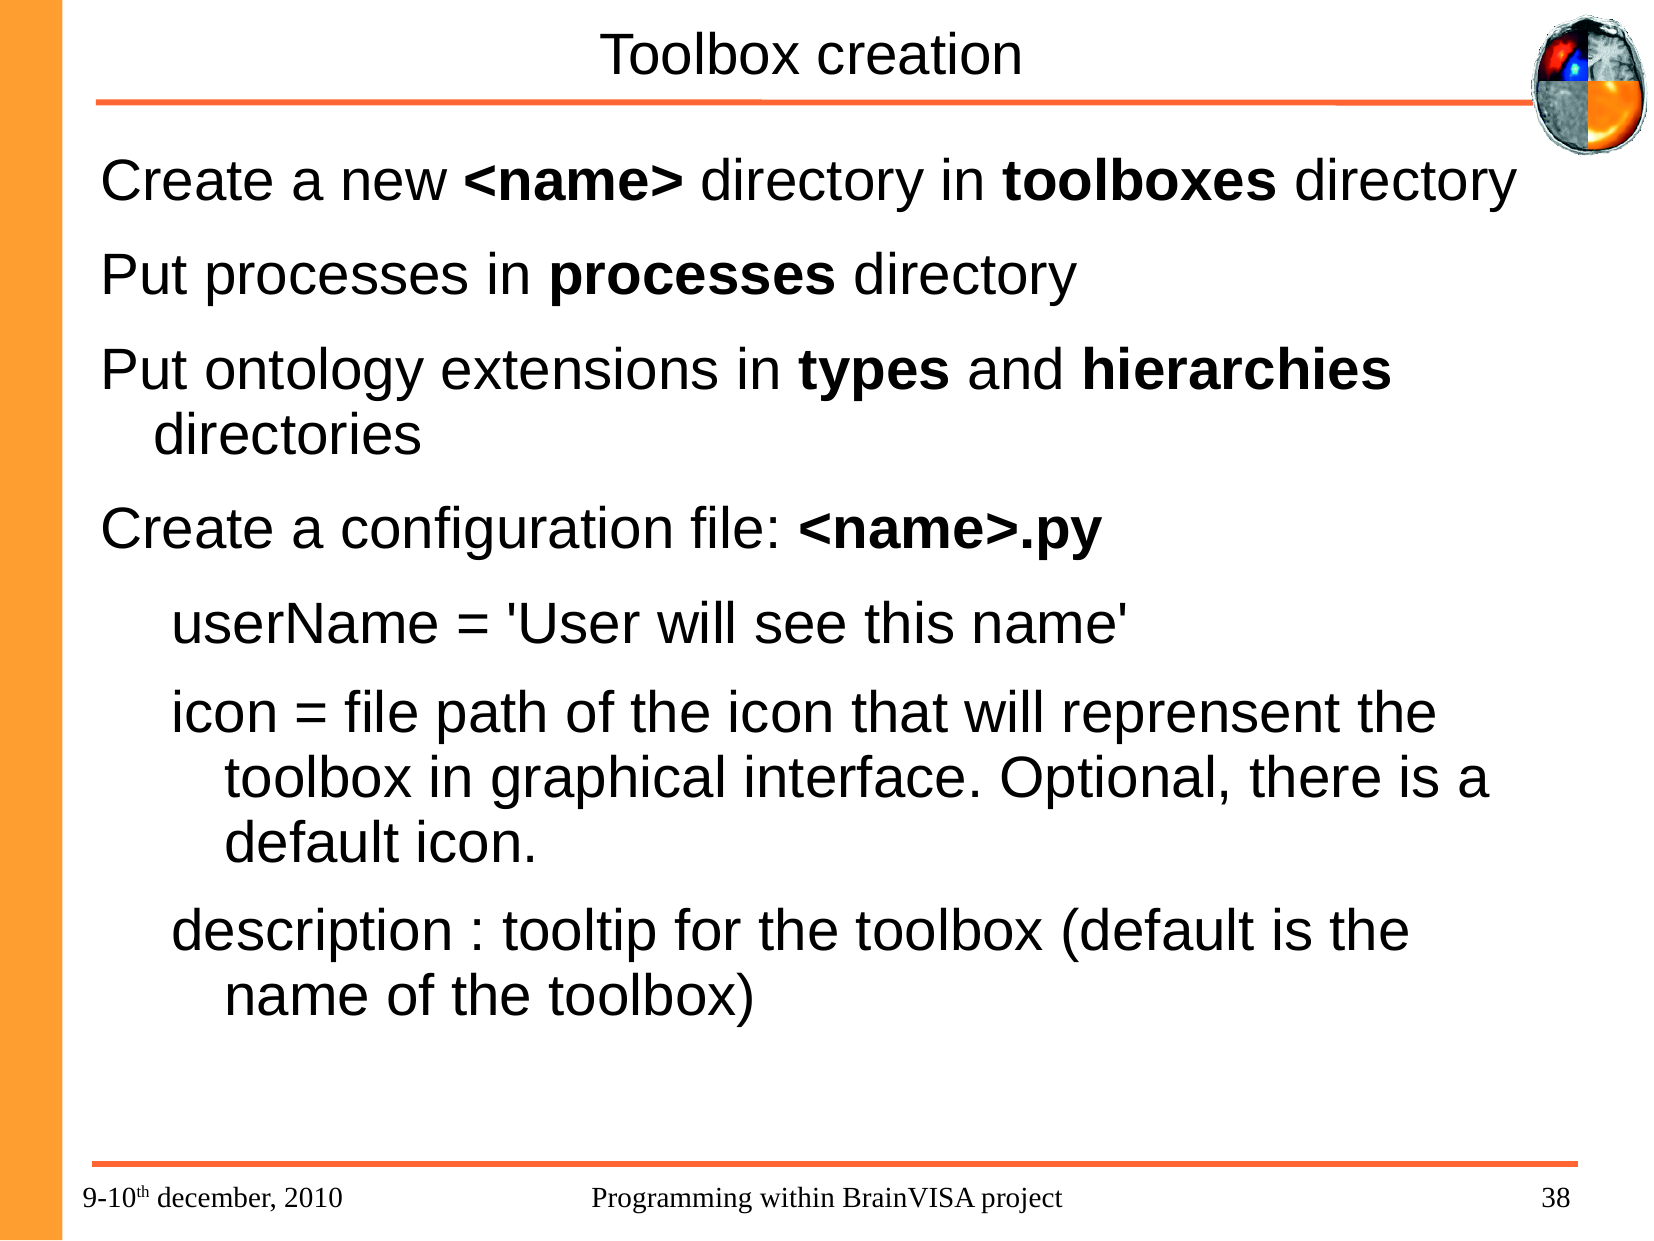

# Toolbox creation
Create a new <name> directory in toolboxes directory
Put processes in processes directory
Put ontology extensions in types and hierarchies directories
Create a configuration file: <name>.py
userName = 'User will see this name'
icon = file path of the icon that will reprensent the toolbox in graphical interface. Optional, there is a default icon.
description : tooltip for the toolbox (default is the name of the toolbox)
38